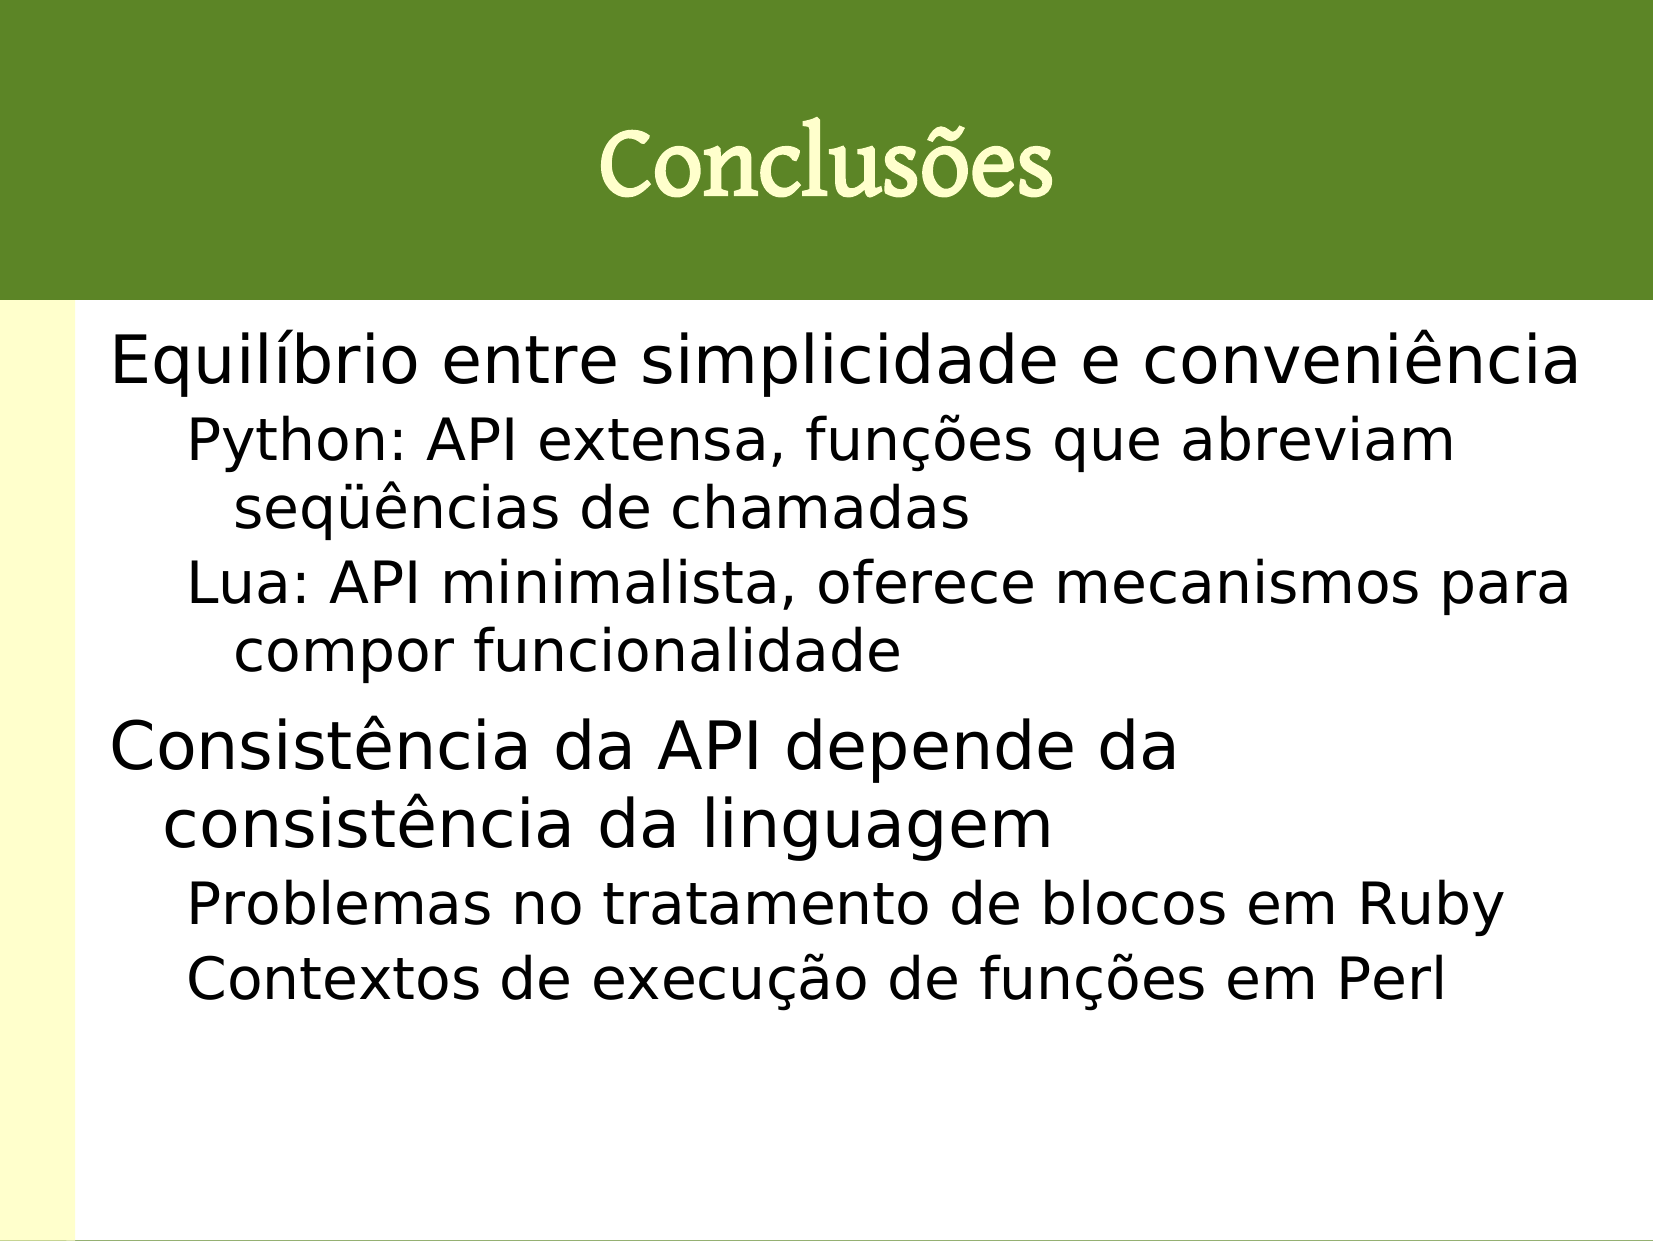

# Conclusões
Equilíbrio entre simplicidade e conveniência
Python: API extensa, funções que abreviam seqüências de chamadas
Lua: API minimalista, oferece mecanismos para compor funcionalidade
Consistência da API depende da consistência da linguagem
Problemas no tratamento de blocos em Ruby
Contextos de execução de funções em Perl